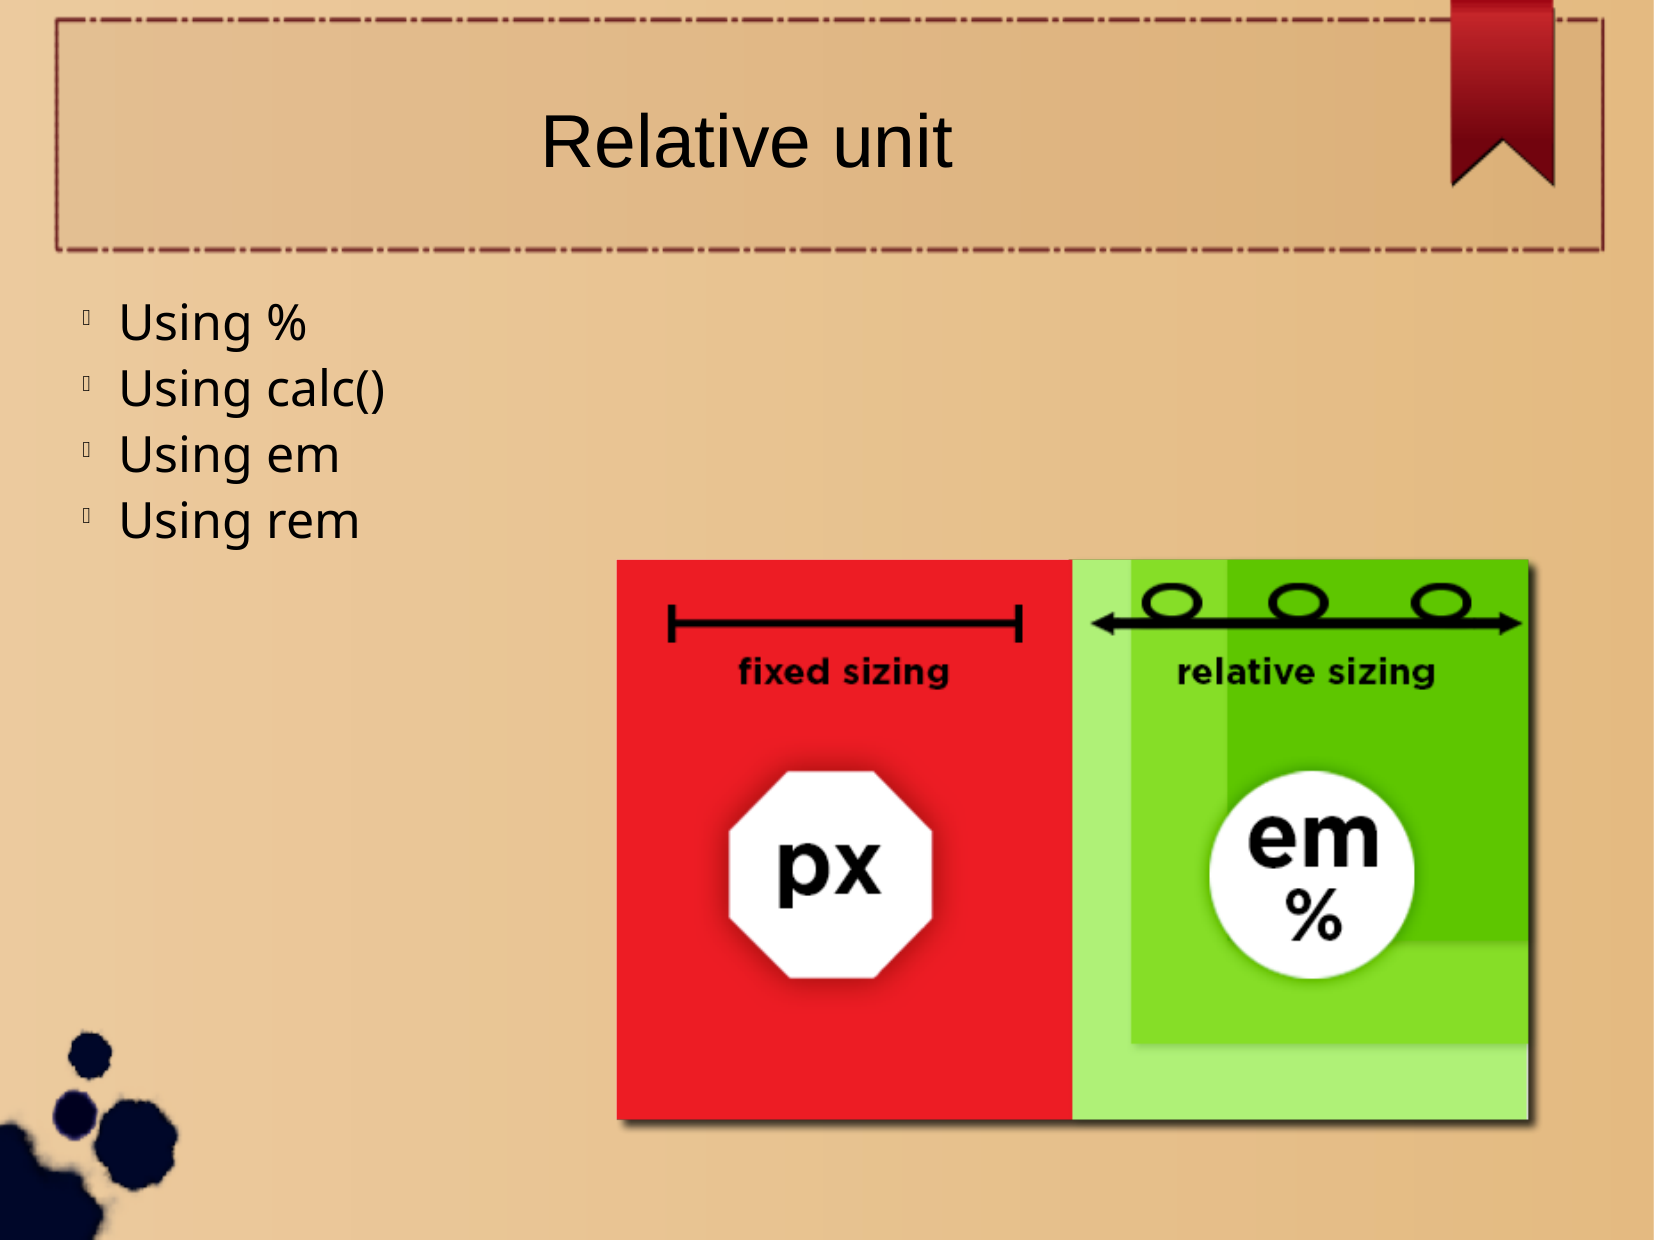

Relative unit
Using %
Using calc()
Using em
Using rem